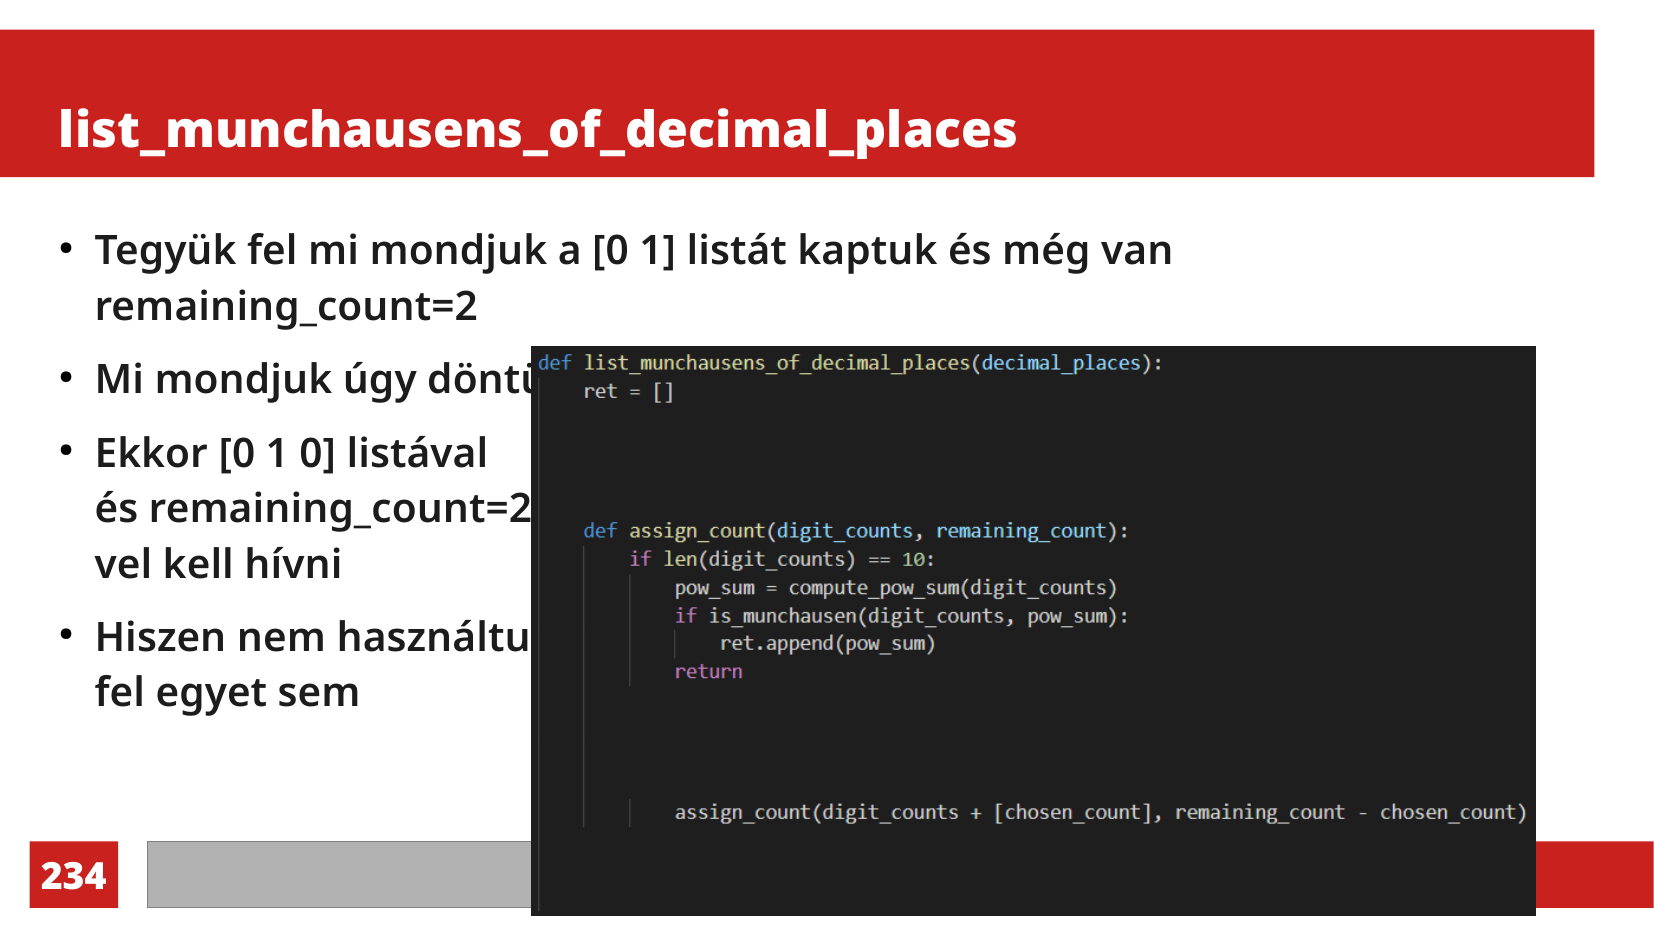

# list_munchausens_of_decimal_places
Tegyük fel mi mondjuk a [0 1] listát kaptuk és még van remaining_count=2
Mi mondjuk úgy döntünk: 0 darabot választunk
Ekkor [0 1 0] listával
és remaining_count=2
vel kell hívni
Hiszen nem használtunk
fel egyet sem
234